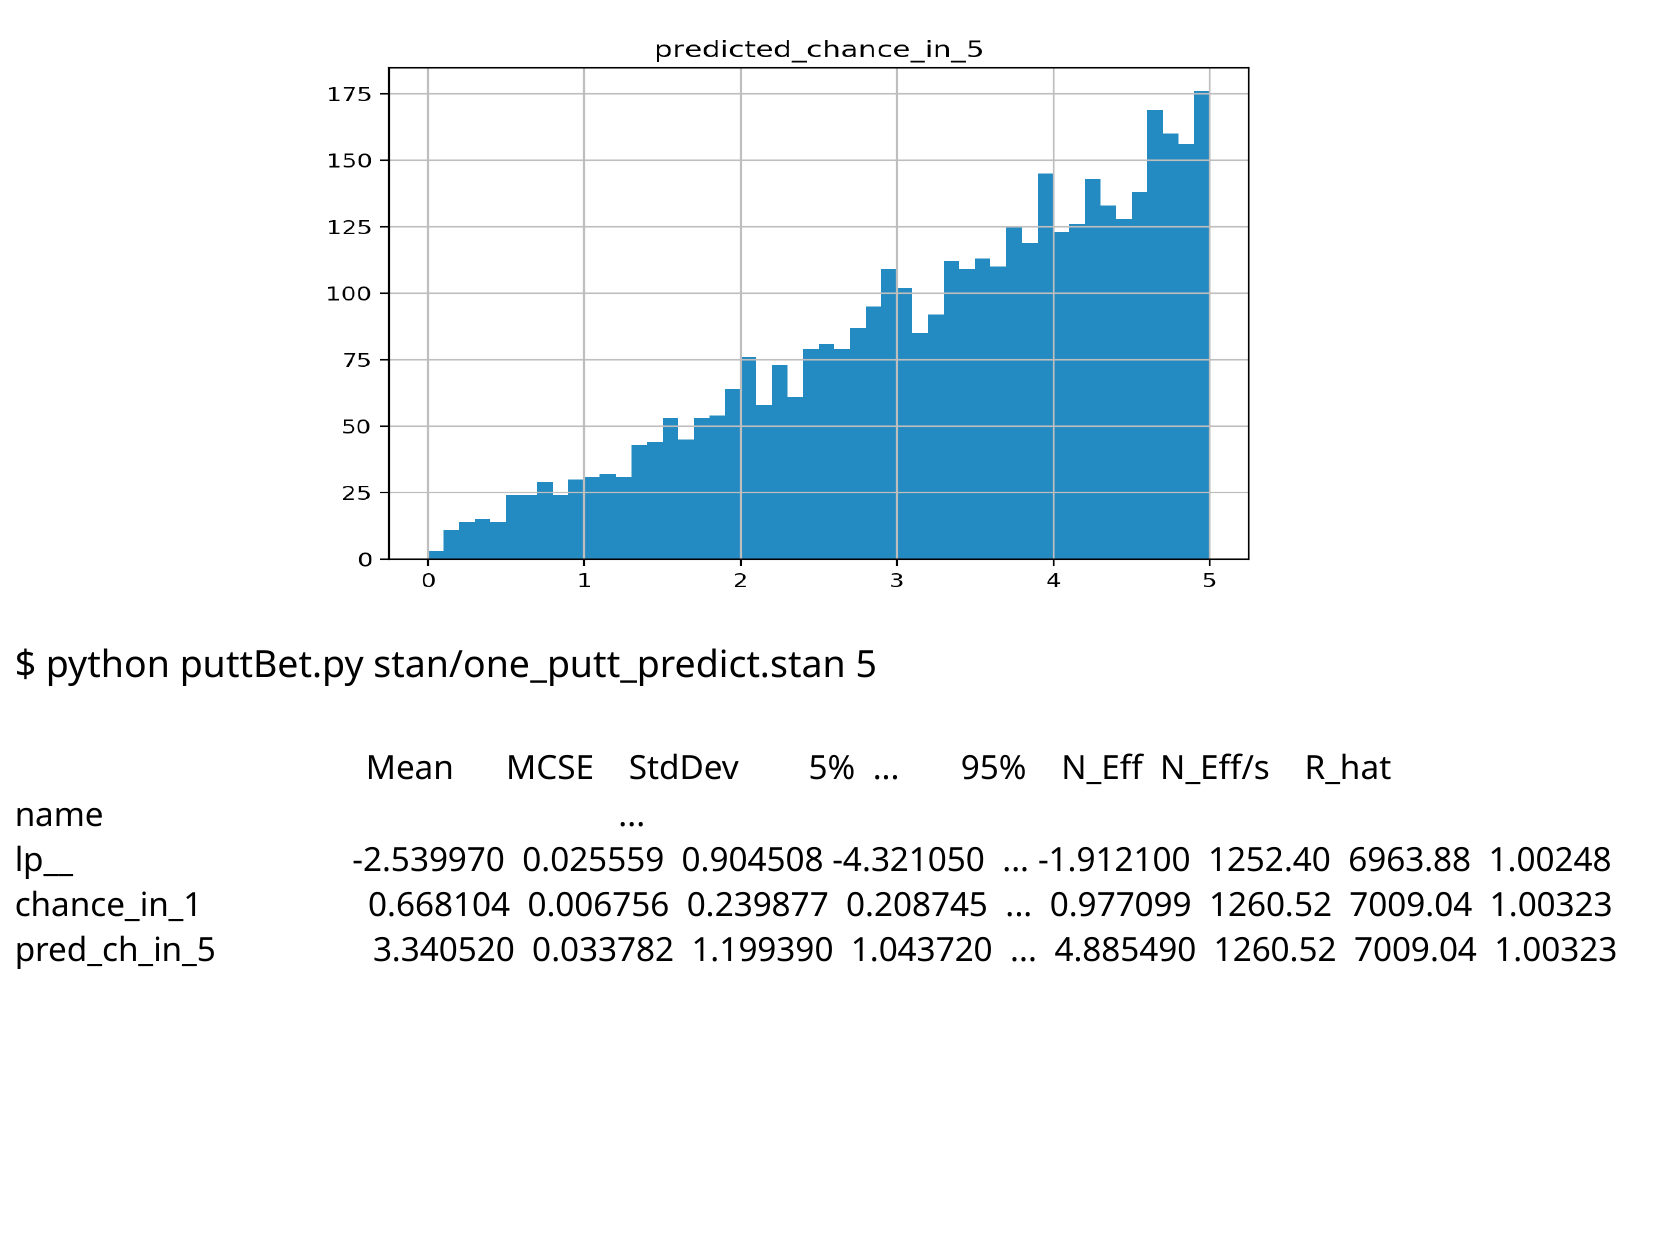

#
$ python puttBet.py stan/one_putt_predict.stan 5
 Mean MCSE StdDev 5% ... 95% N_Eff N_Eff/s R_hat
name ...
lp__ -2.539970 0.025559 0.904508 -4.321050 ... -1.912100 1252.40 6963.88 1.00248
chance_in_1 0.668104 0.006756 0.239877 0.208745 ... 0.977099 1260.52 7009.04 1.00323
pred_ch_in_5 3.340520 0.033782 1.199390 1.043720 ... 4.885490 1260.52 7009.04 1.00323